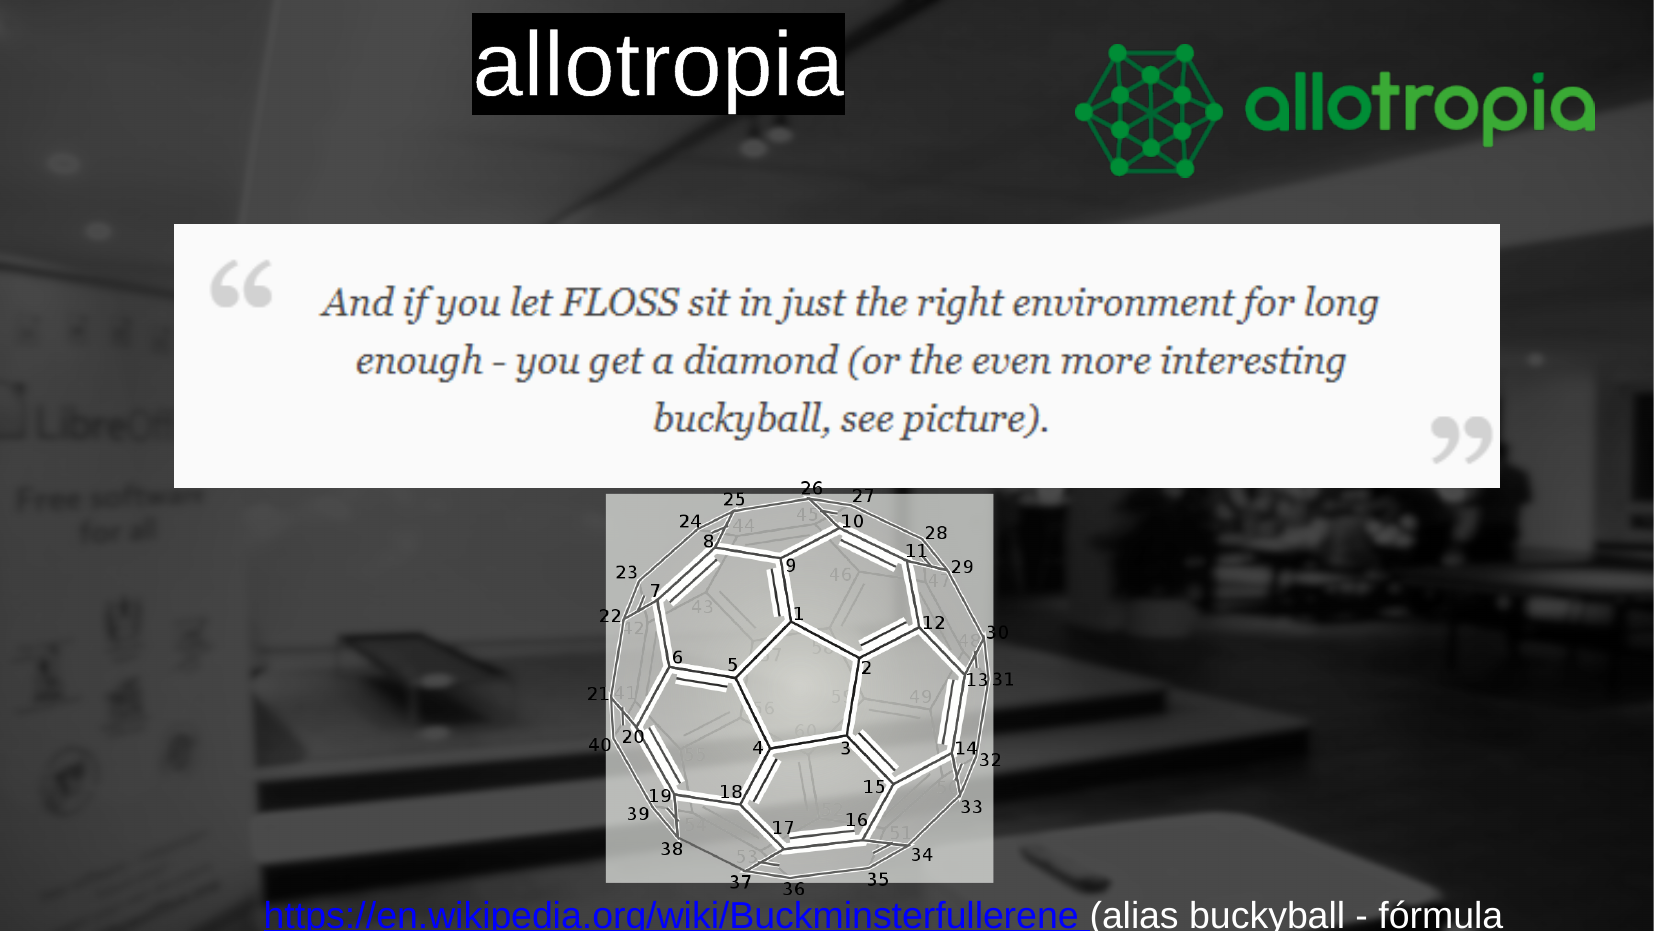

# allotropia
https://en.wikipedia.org/wiki/Buckminsterfullerene (alias buckyball - fórmula C60)